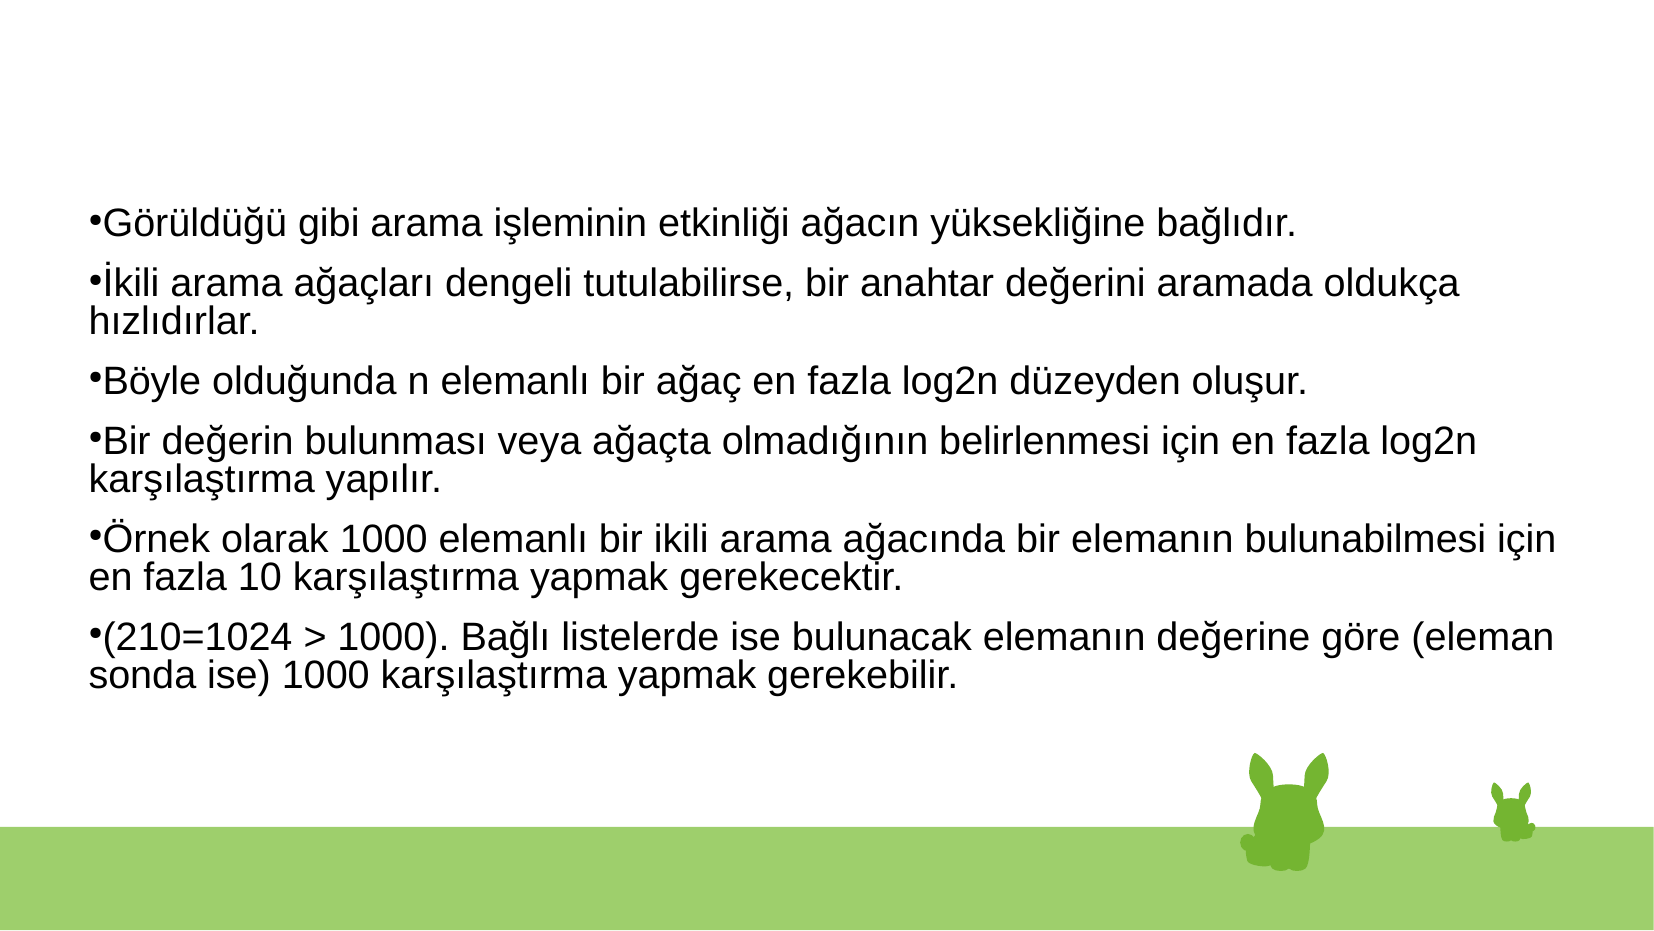

#
﻿Görüldüğü gibi arama işleminin etkinliği ağacın yüksekliğine bağlıdır.
İkili arama ağaçları dengeli tutulabilirse, bir anahtar değerini aramada oldukça hızlıdırlar.
Böyle olduğunda n elemanlı bir ağaç en fazla log2n düzeyden oluşur.
Bir değerin bulunması veya ağaçta olmadığının belirlenmesi için en fazla log2n karşılaştırma yapılır.
Örnek olarak 1000 elemanlı bir ikili arama ağacında bir elemanın bulunabilmesi için en fazla 10 karşılaştırma yapmak gerekecektir.
(210=1024 > 1000). Bağlı listelerde ise bulunacak elemanın değerine göre (eleman sonda ise) 1000 karşılaştırma yapmak gerekebilir.